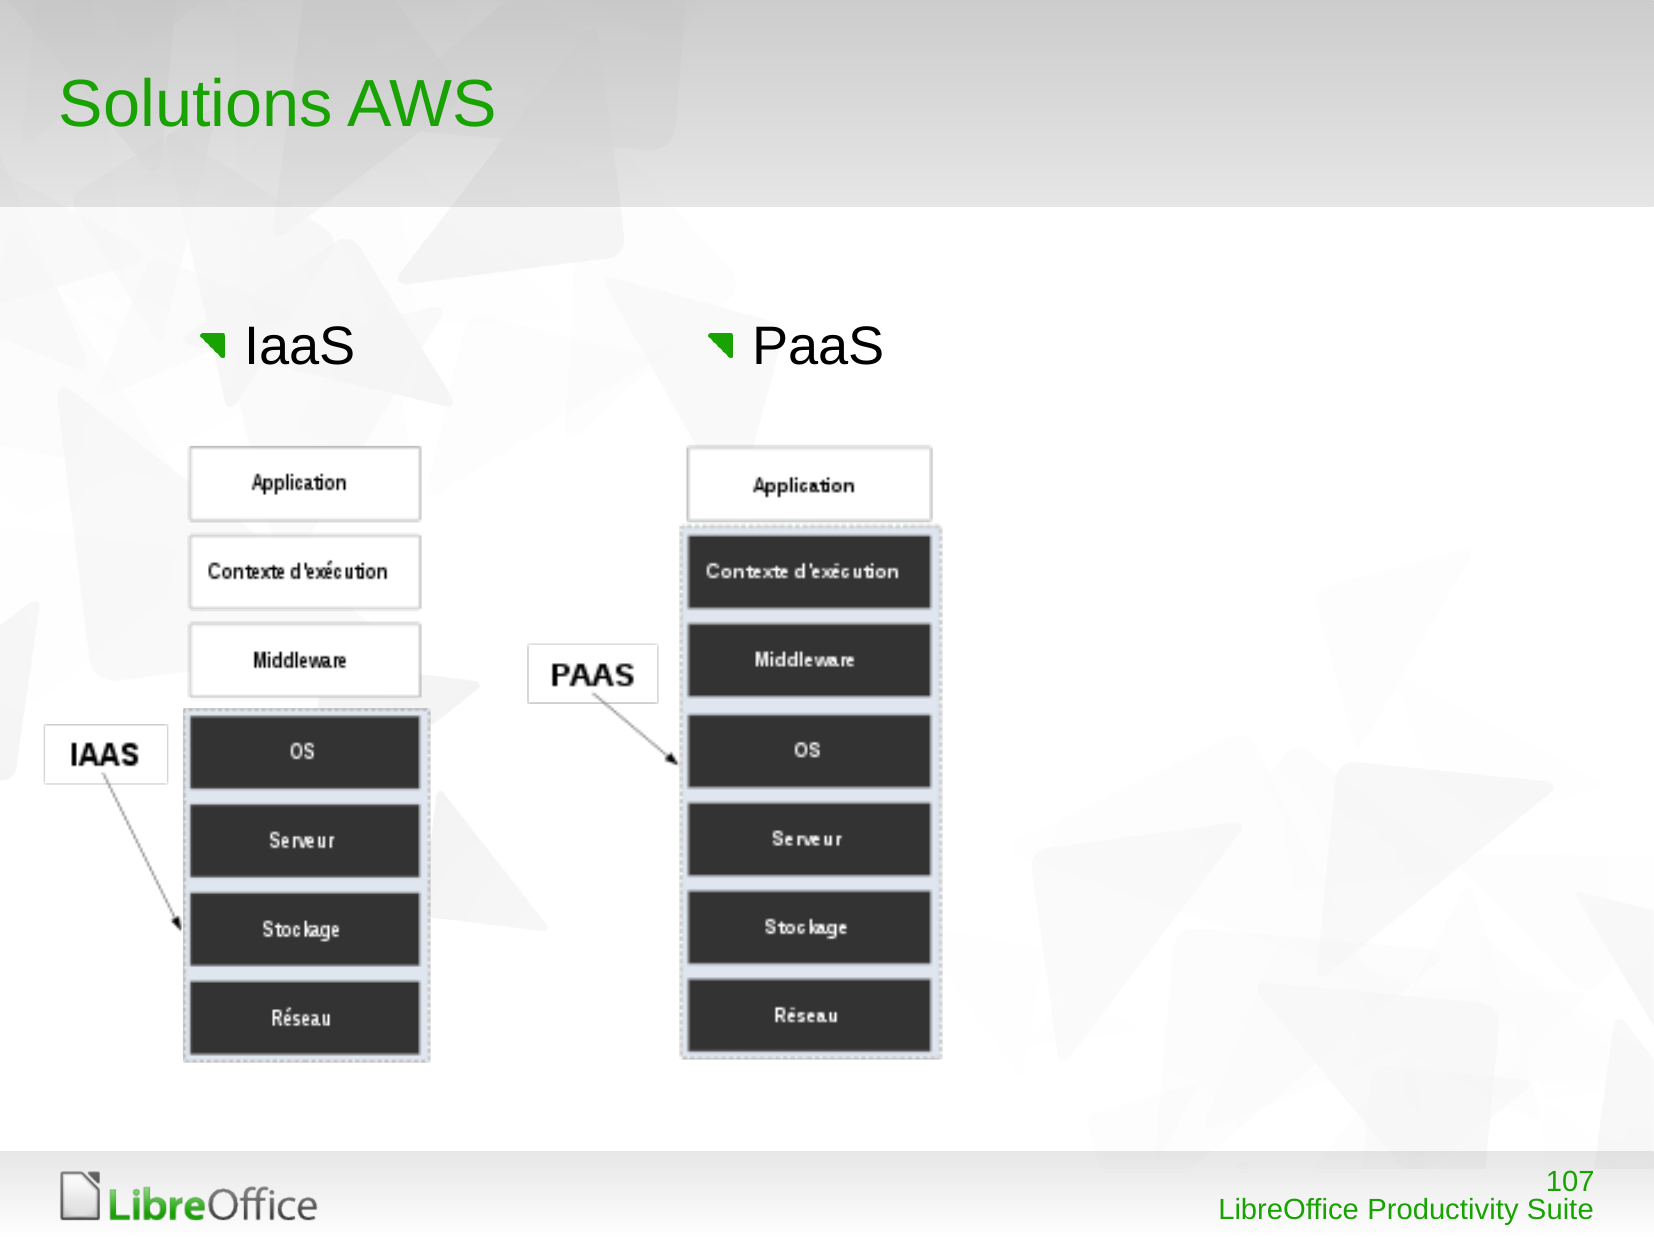

# Solutions AWS
IaaS
PaaS
107
LibreOffice Productivity Suite